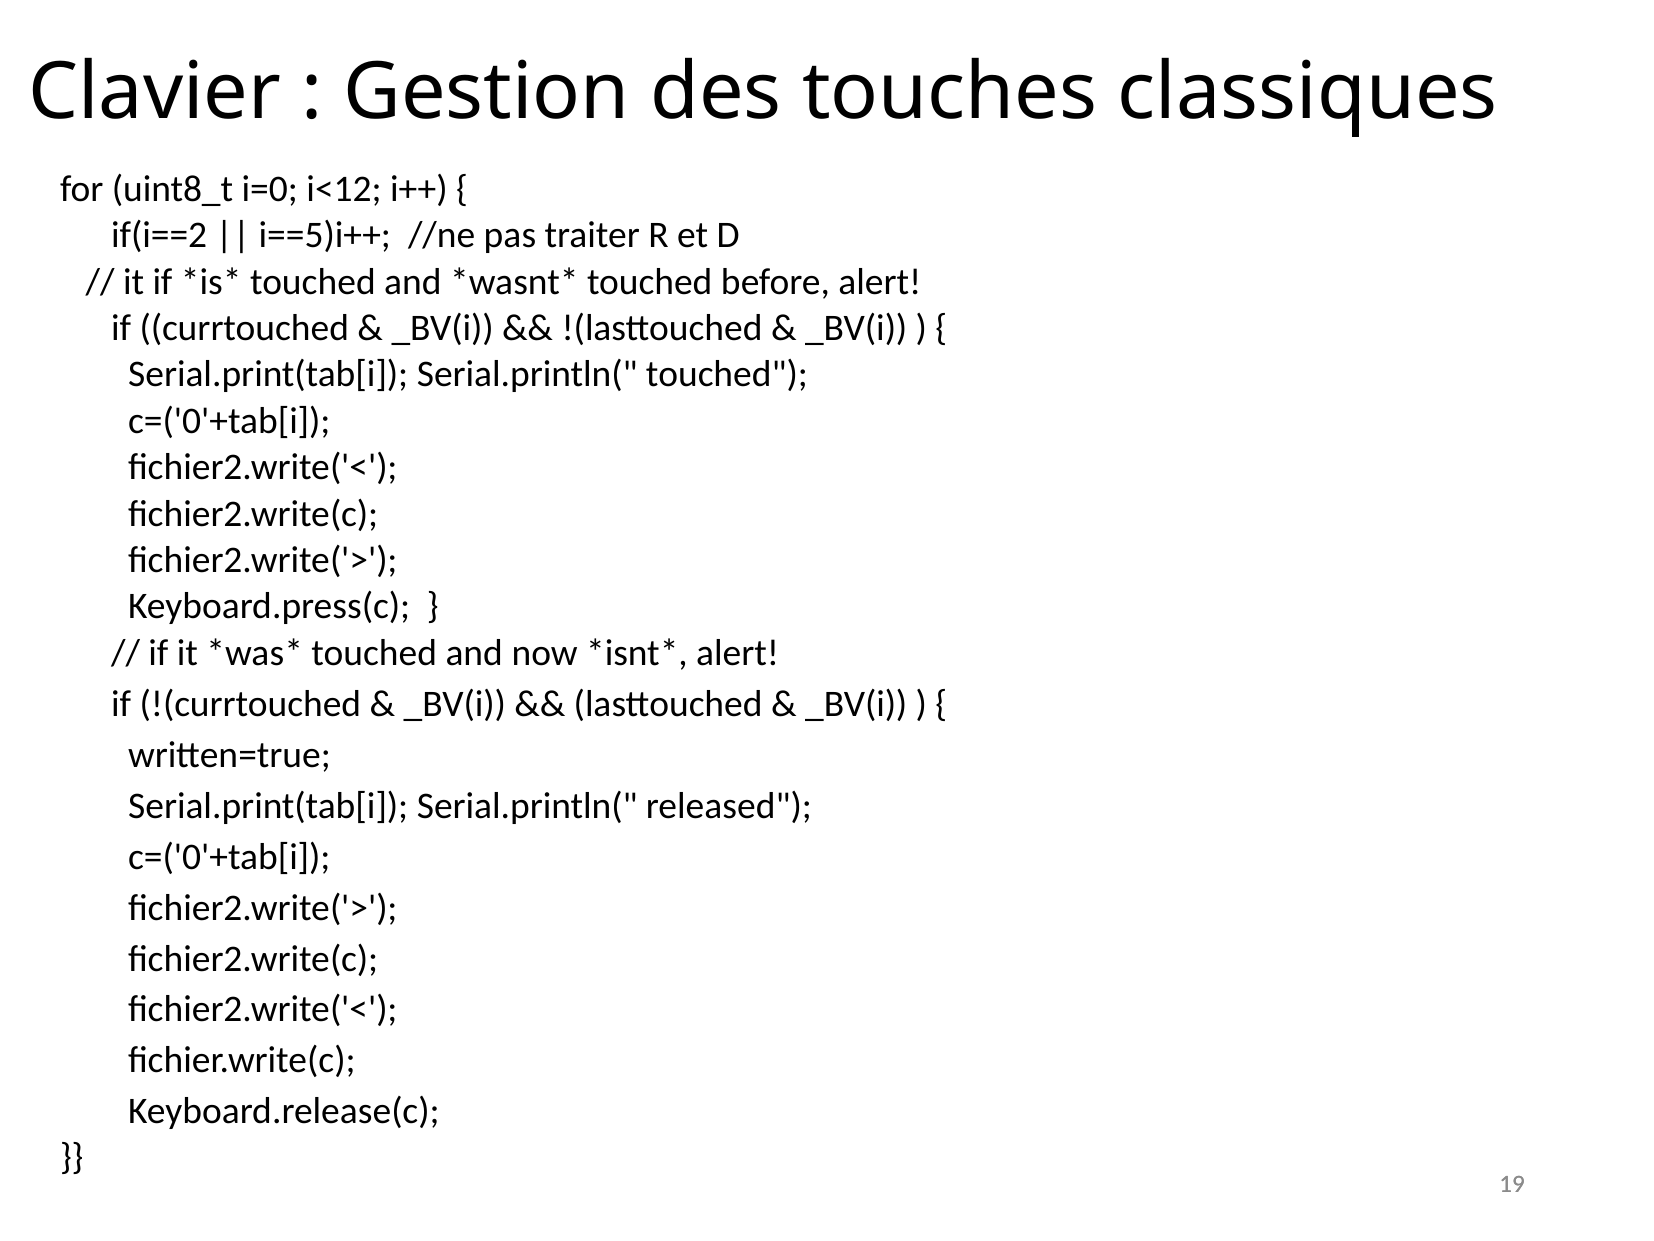

# Clavier : Gestion des touches classiques
for (uint8_t i=0; i<12; i++) {
 if(i==2 || i==5)i++; //ne pas traiter R et D
 // it if *is* touched and *wasnt* touched before, alert!
 if ((currtouched & _BV(i)) && !(lasttouched & _BV(i)) ) {
 Serial.print(tab[i]); Serial.println(" touched");
 c=('0'+tab[i]);
 fichier2.write('<');
 fichier2.write(c);
 fichier2.write('>');
 Keyboard.press(c); }
 // if it *was* touched and now *isnt*, alert!
 if (!(currtouched & _BV(i)) && (lasttouched & _BV(i)) ) {
 written=true;
 Serial.print(tab[i]); Serial.println(" released");
 c=('0'+tab[i]);
 fichier2.write('>');
 fichier2.write(c);
 fichier2.write('<');
 fichier.write(c);
 Keyboard.release(c);
}}
19